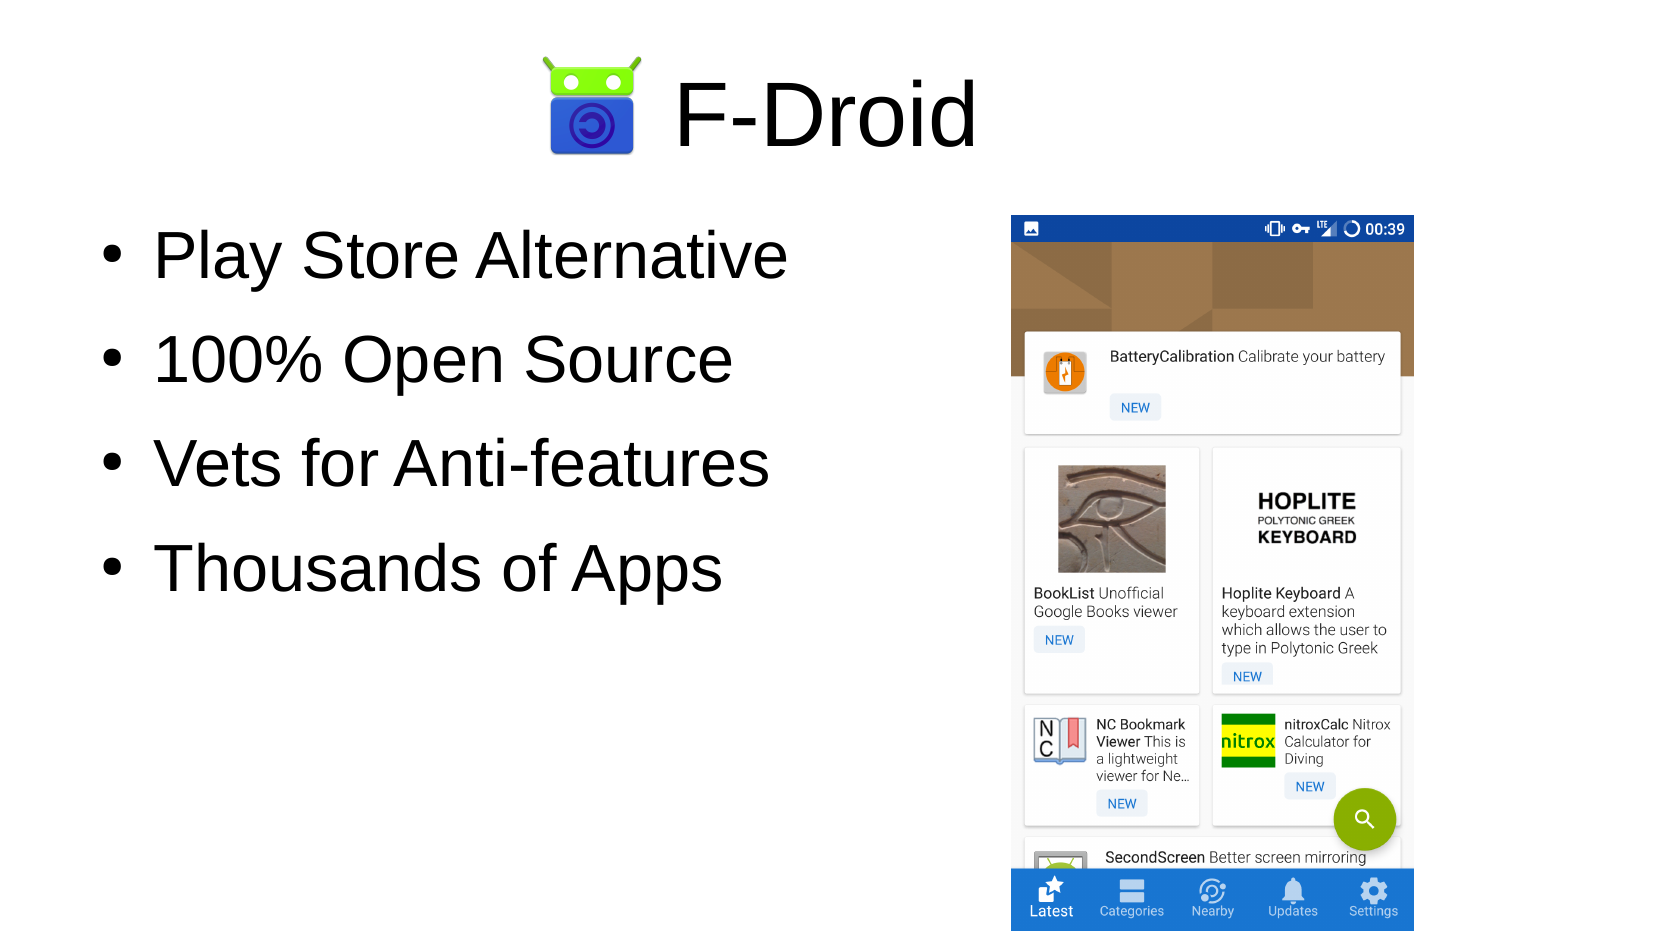

# F-Droid
Play Store Alternative
100% Open Source
Vets for Anti-features
Thousands of Apps